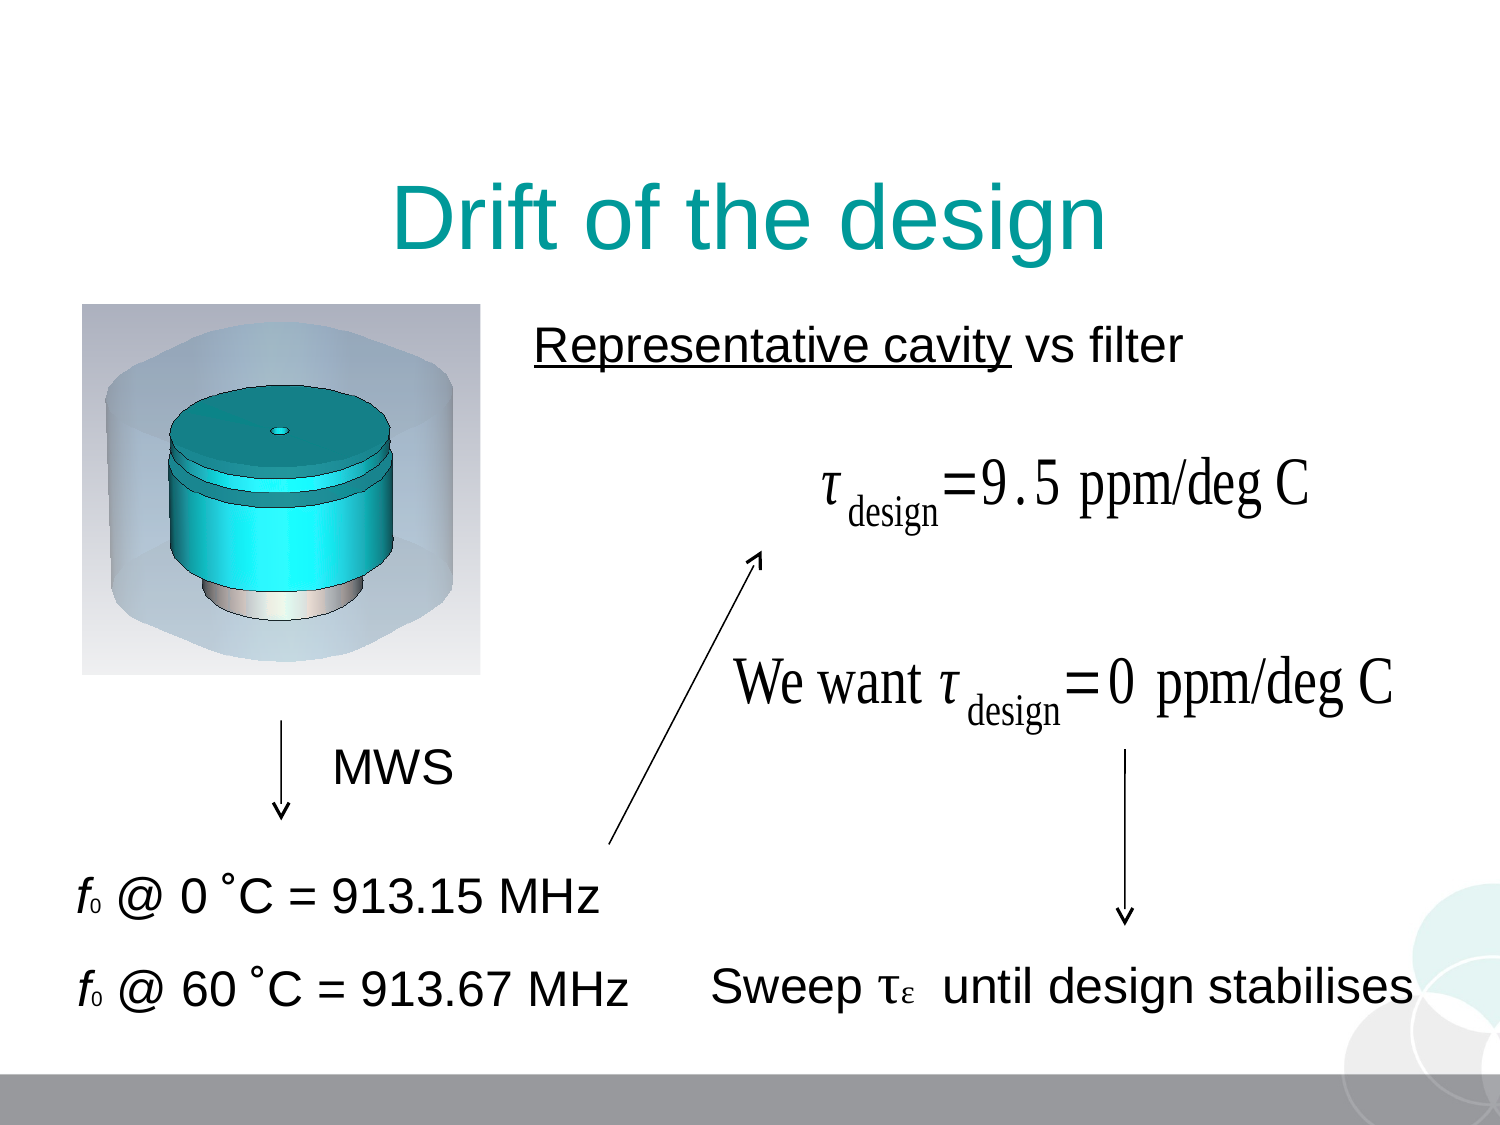

# Drift of the design
Representative cavity vs filter
MWS
f0 @ 0 ˚C = 913.15 MHz
Sweep τε until design stabilises
f0 @ 60 ˚C = 913.67 MHz